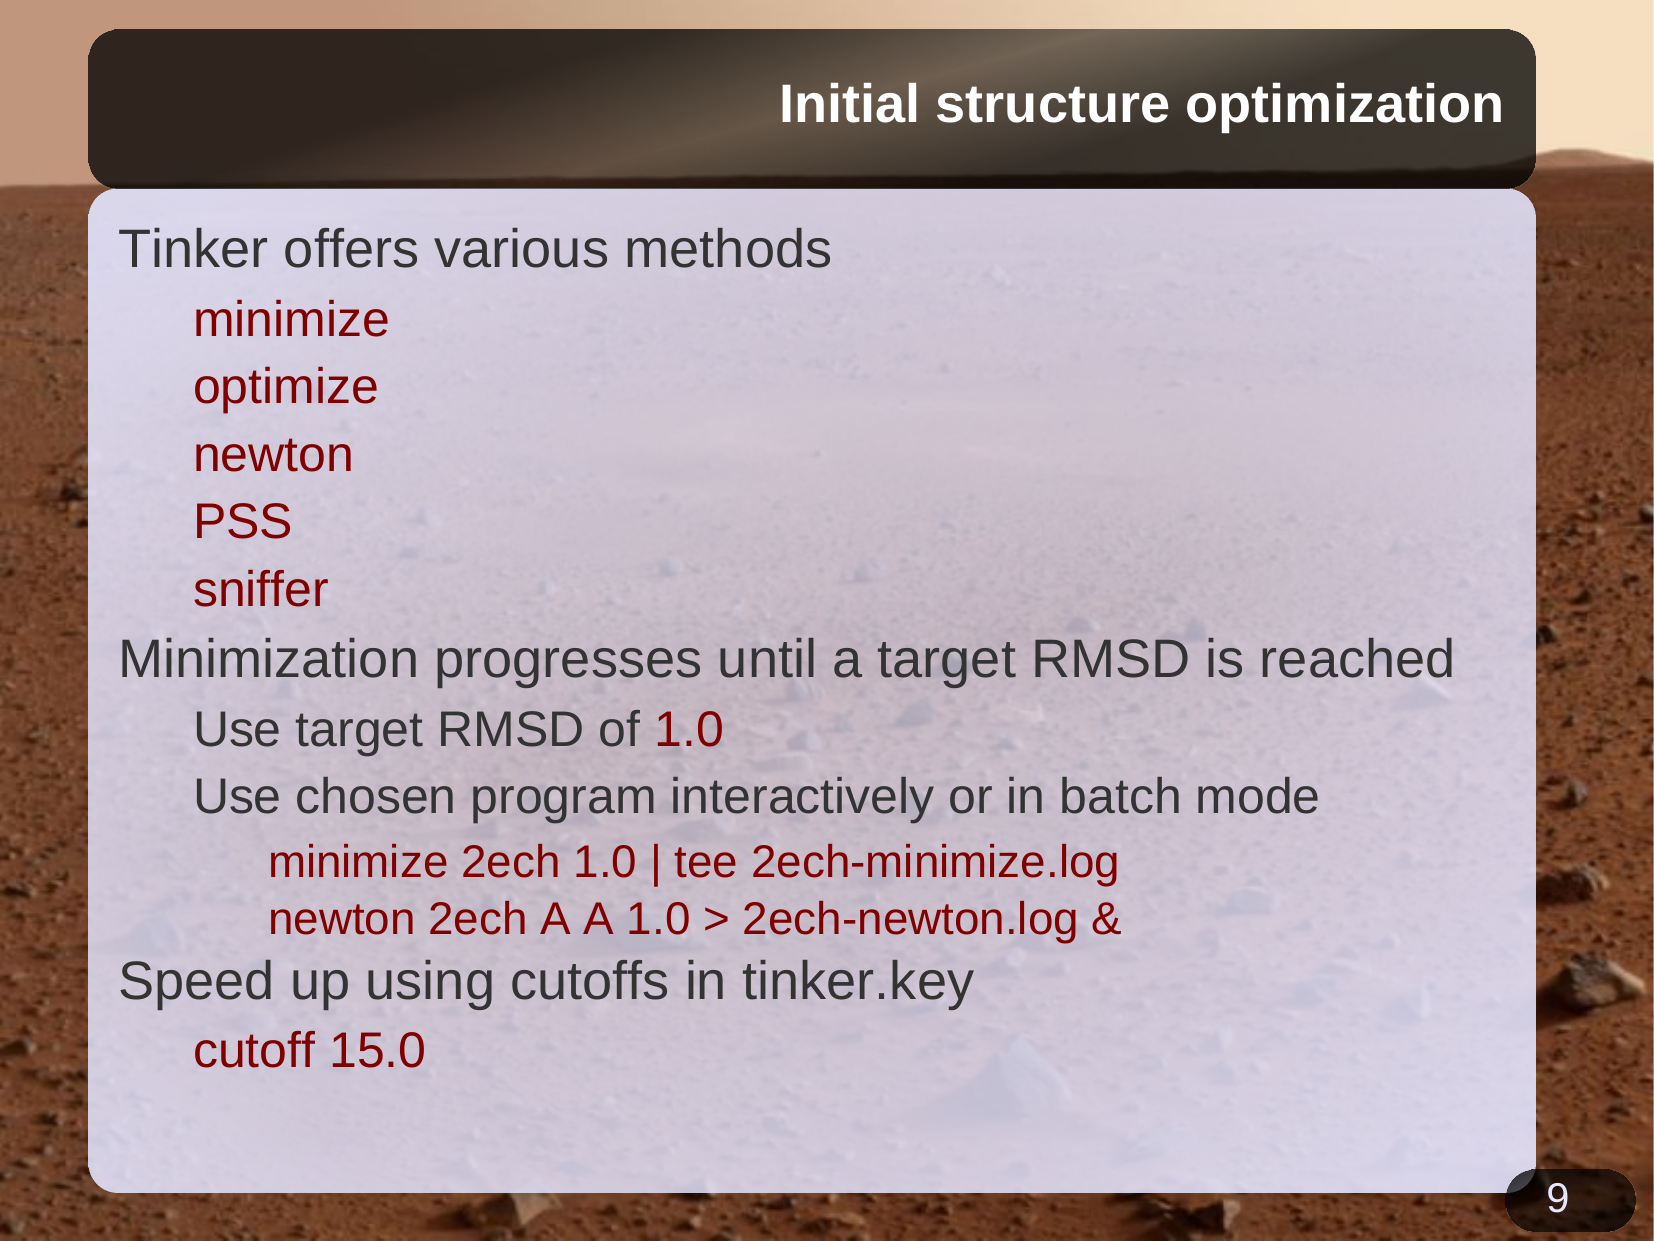

# Initial structure optimization
Tinker offers various methods
minimize
optimize
newton
PSS
sniffer
Minimization progresses until a target RMSD is reached
Use target RMSD of 1.0
Use chosen program interactively or in batch mode
minimize 2ech 1.0 | tee 2ech-minimize.log
newton 2ech A A 1.0 > 2ech-newton.log &
Speed up using cutoffs in tinker.key
cutoff 15.0